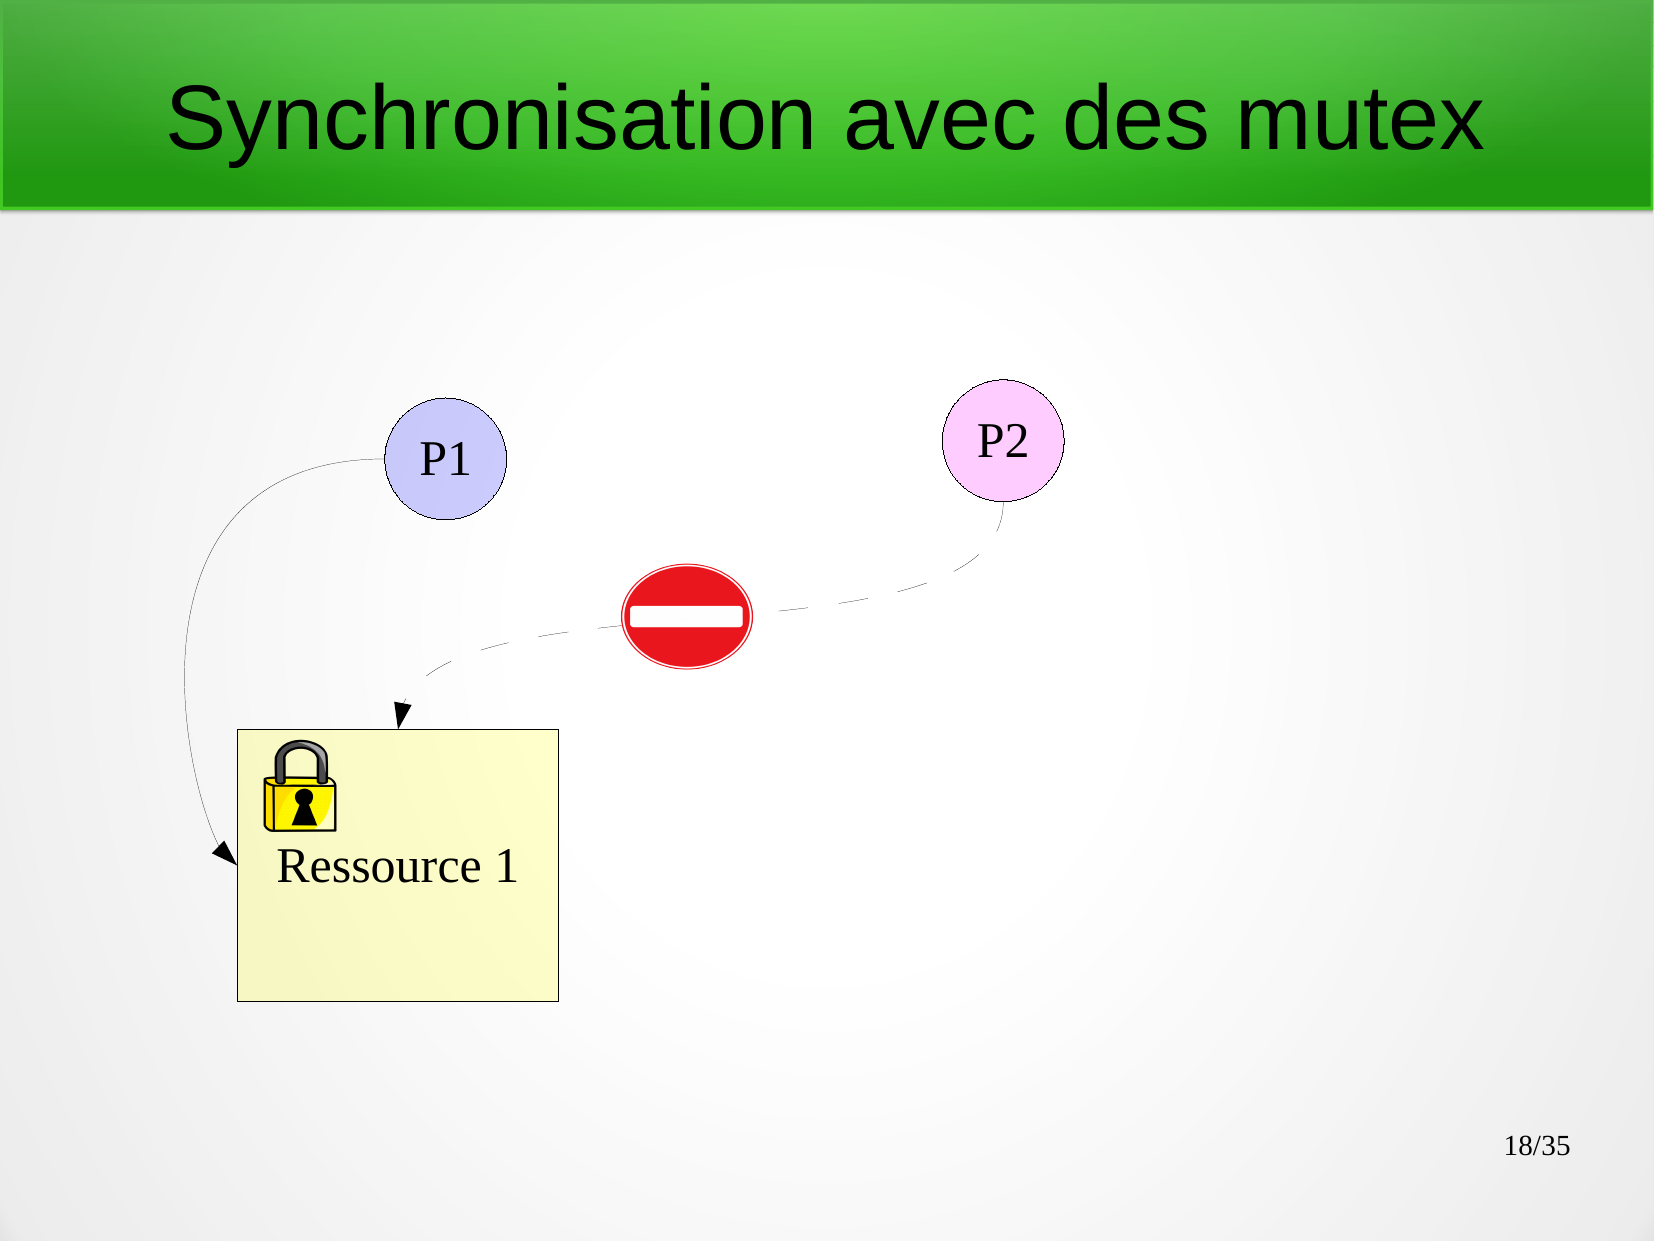

# Synchronisation avec des mutex
P2
P1
Ressource 1
18